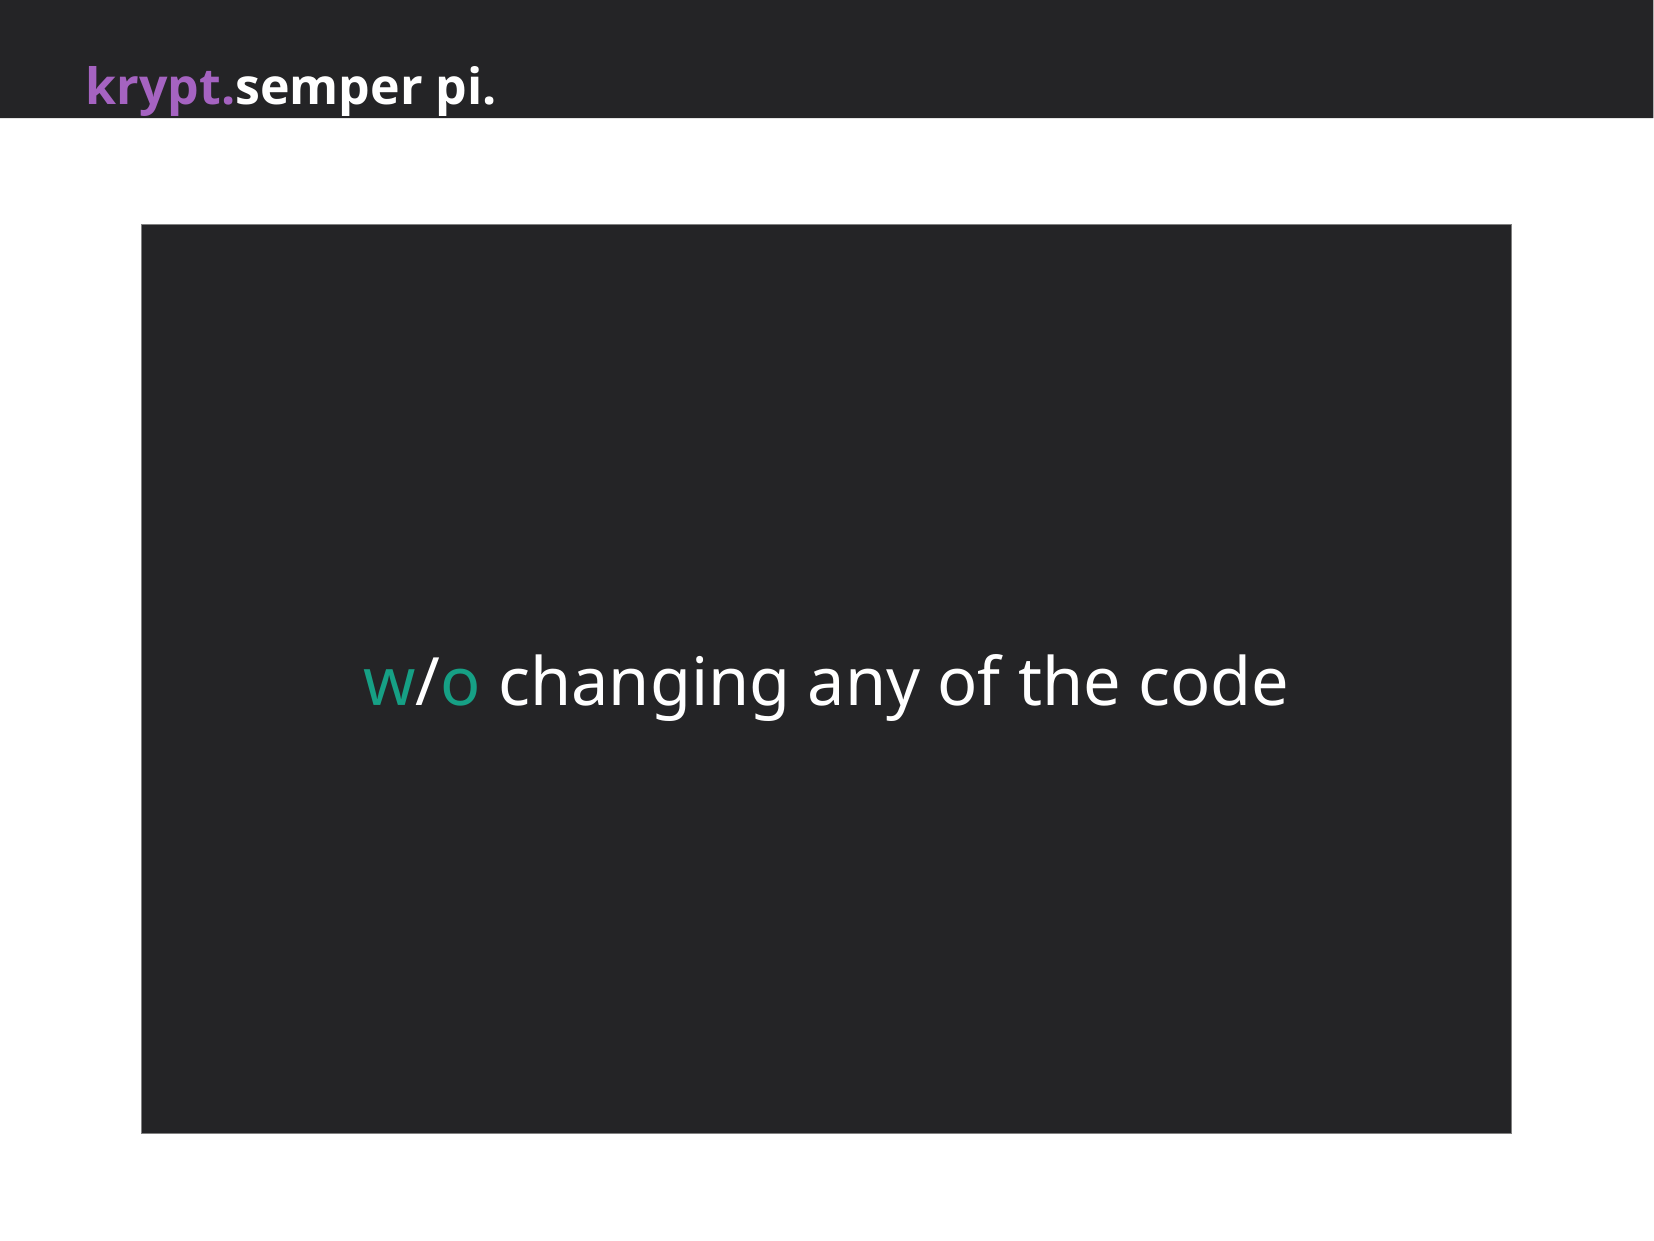

krypt.semper pi.
w/o changing any of the code
krypt first of all is a framework